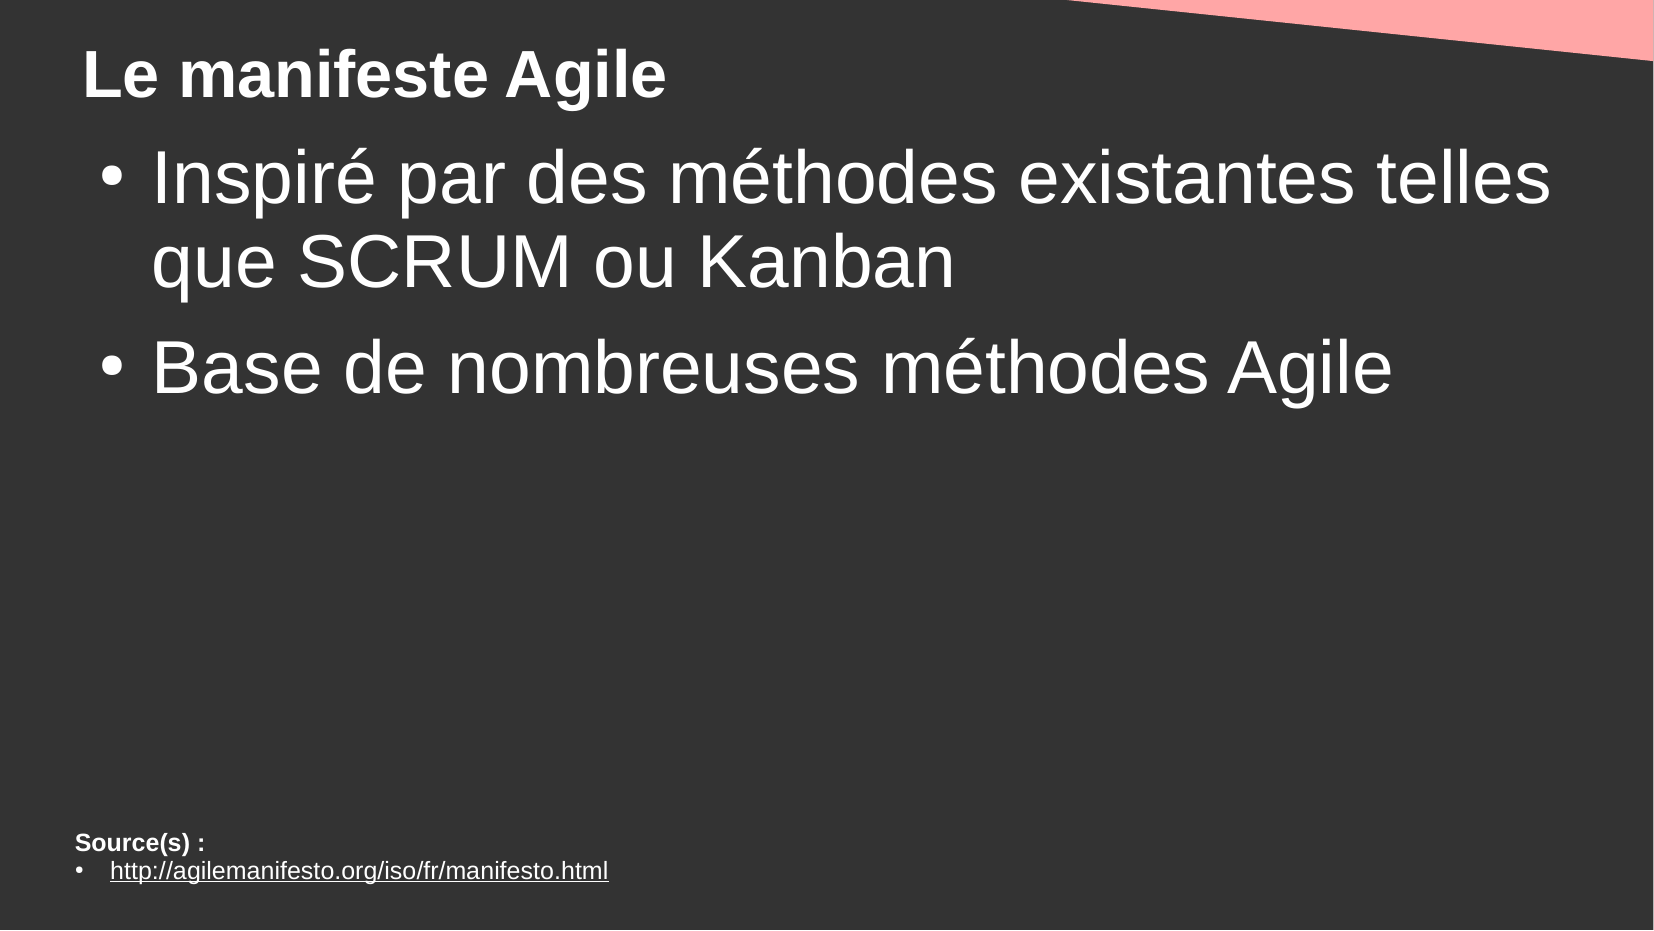

# Le manifeste Agile
Inspiré par des méthodes existantes telles que SCRUM ou Kanban
Base de nombreuses méthodes Agile
Source(s) :
http://agilemanifesto.org/iso/fr/manifesto.html